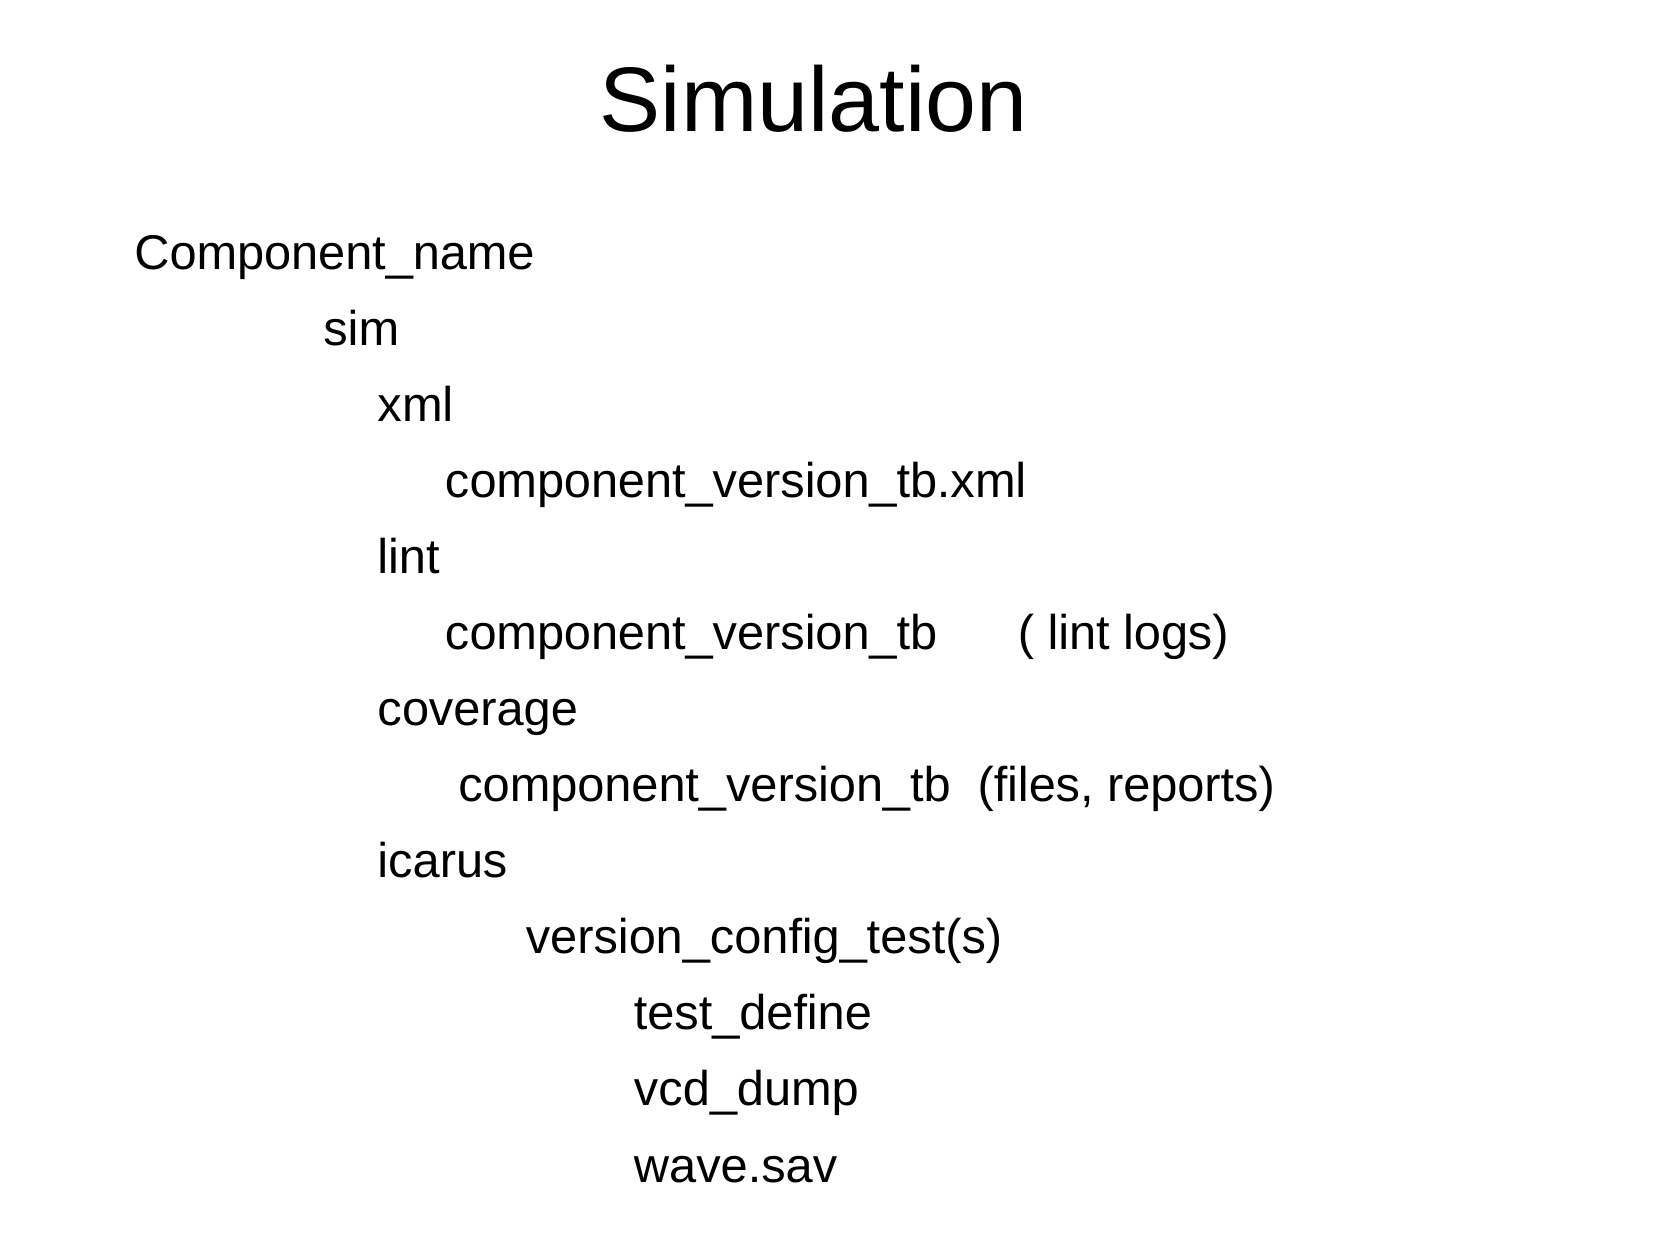

# Simulation
Component_name
 sim
 xml
 component_version_tb.xml
 lint
 component_version_tb ( lint logs)
 coverage
 component_version_tb (files, reports)
 icarus
 version_config_test(s)
 test_define
 vcd_dump
 wave.sav